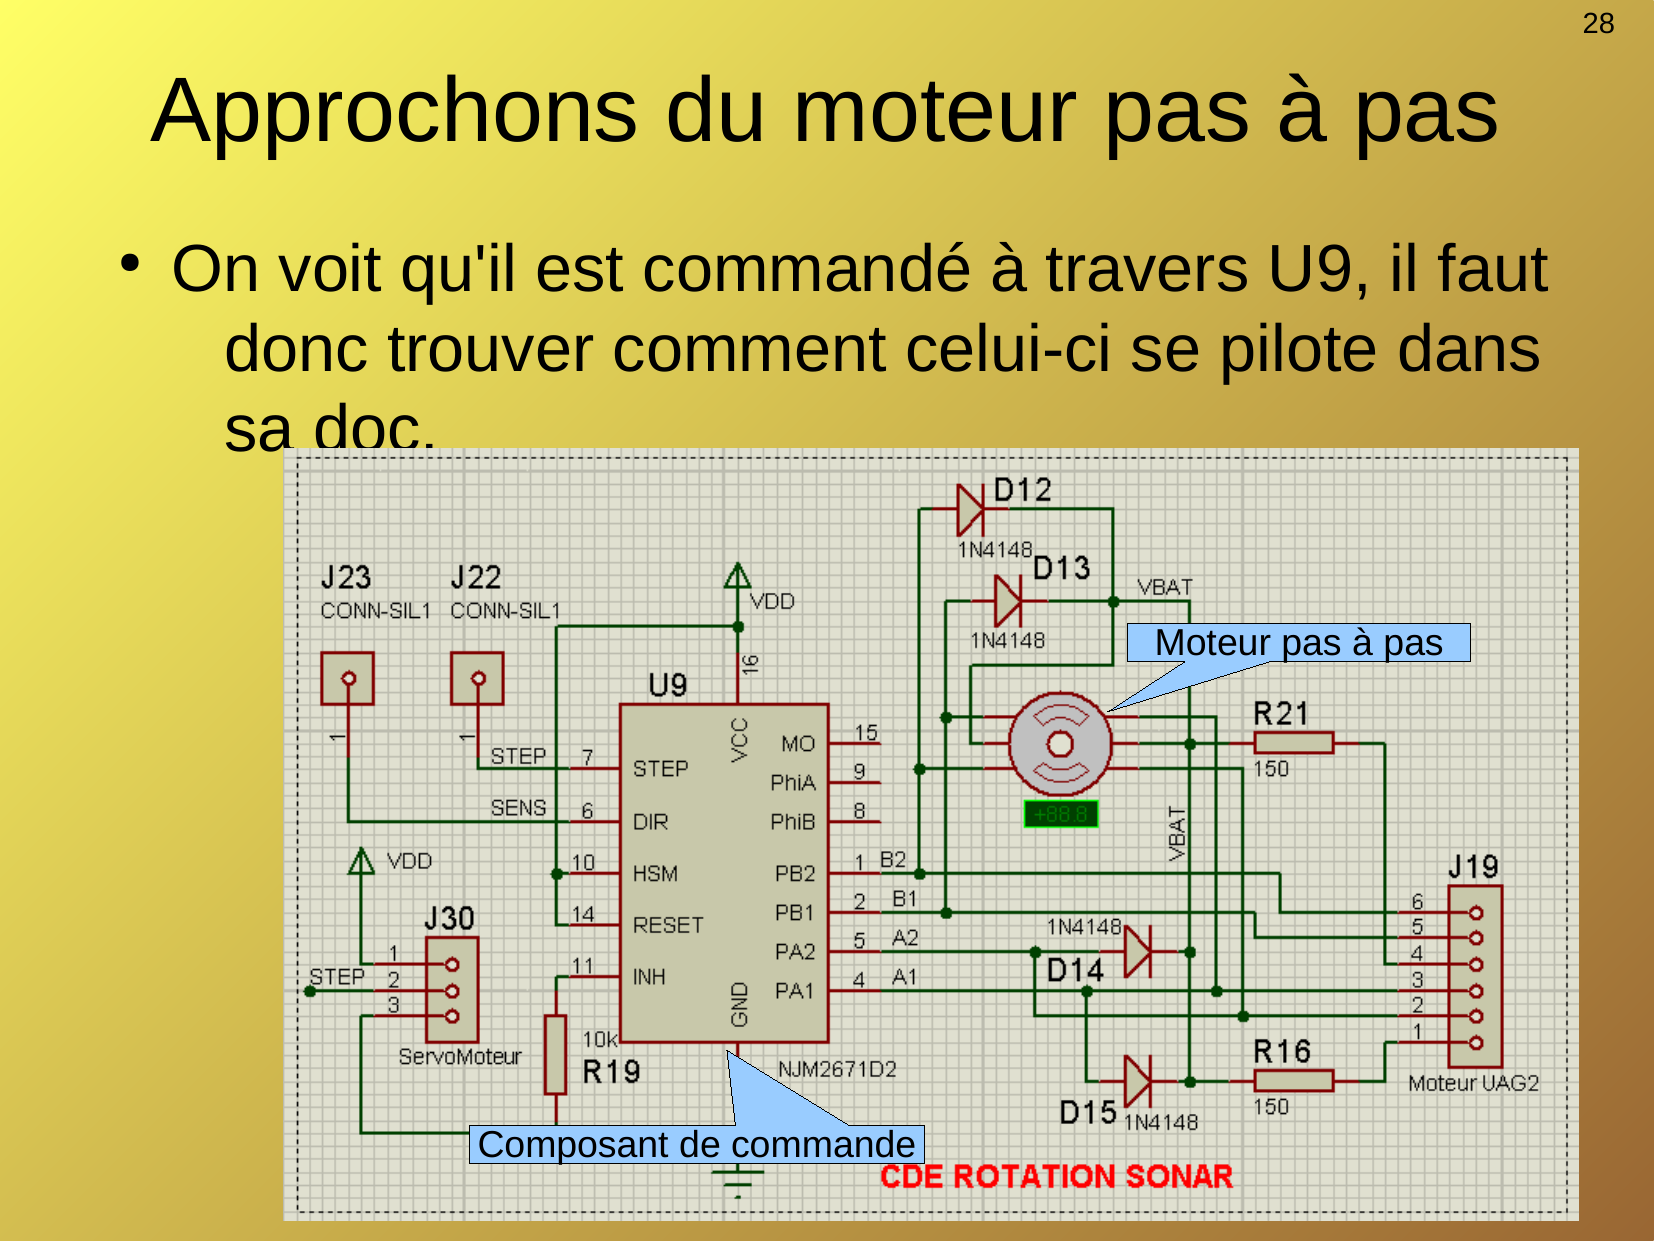

# Approchons du moteur pas à pas
On voit qu'il est commandé à travers U9, il faut donc trouver comment celui-ci se pilote dans sa doc.
Moteur pas à pas
Composant de commande